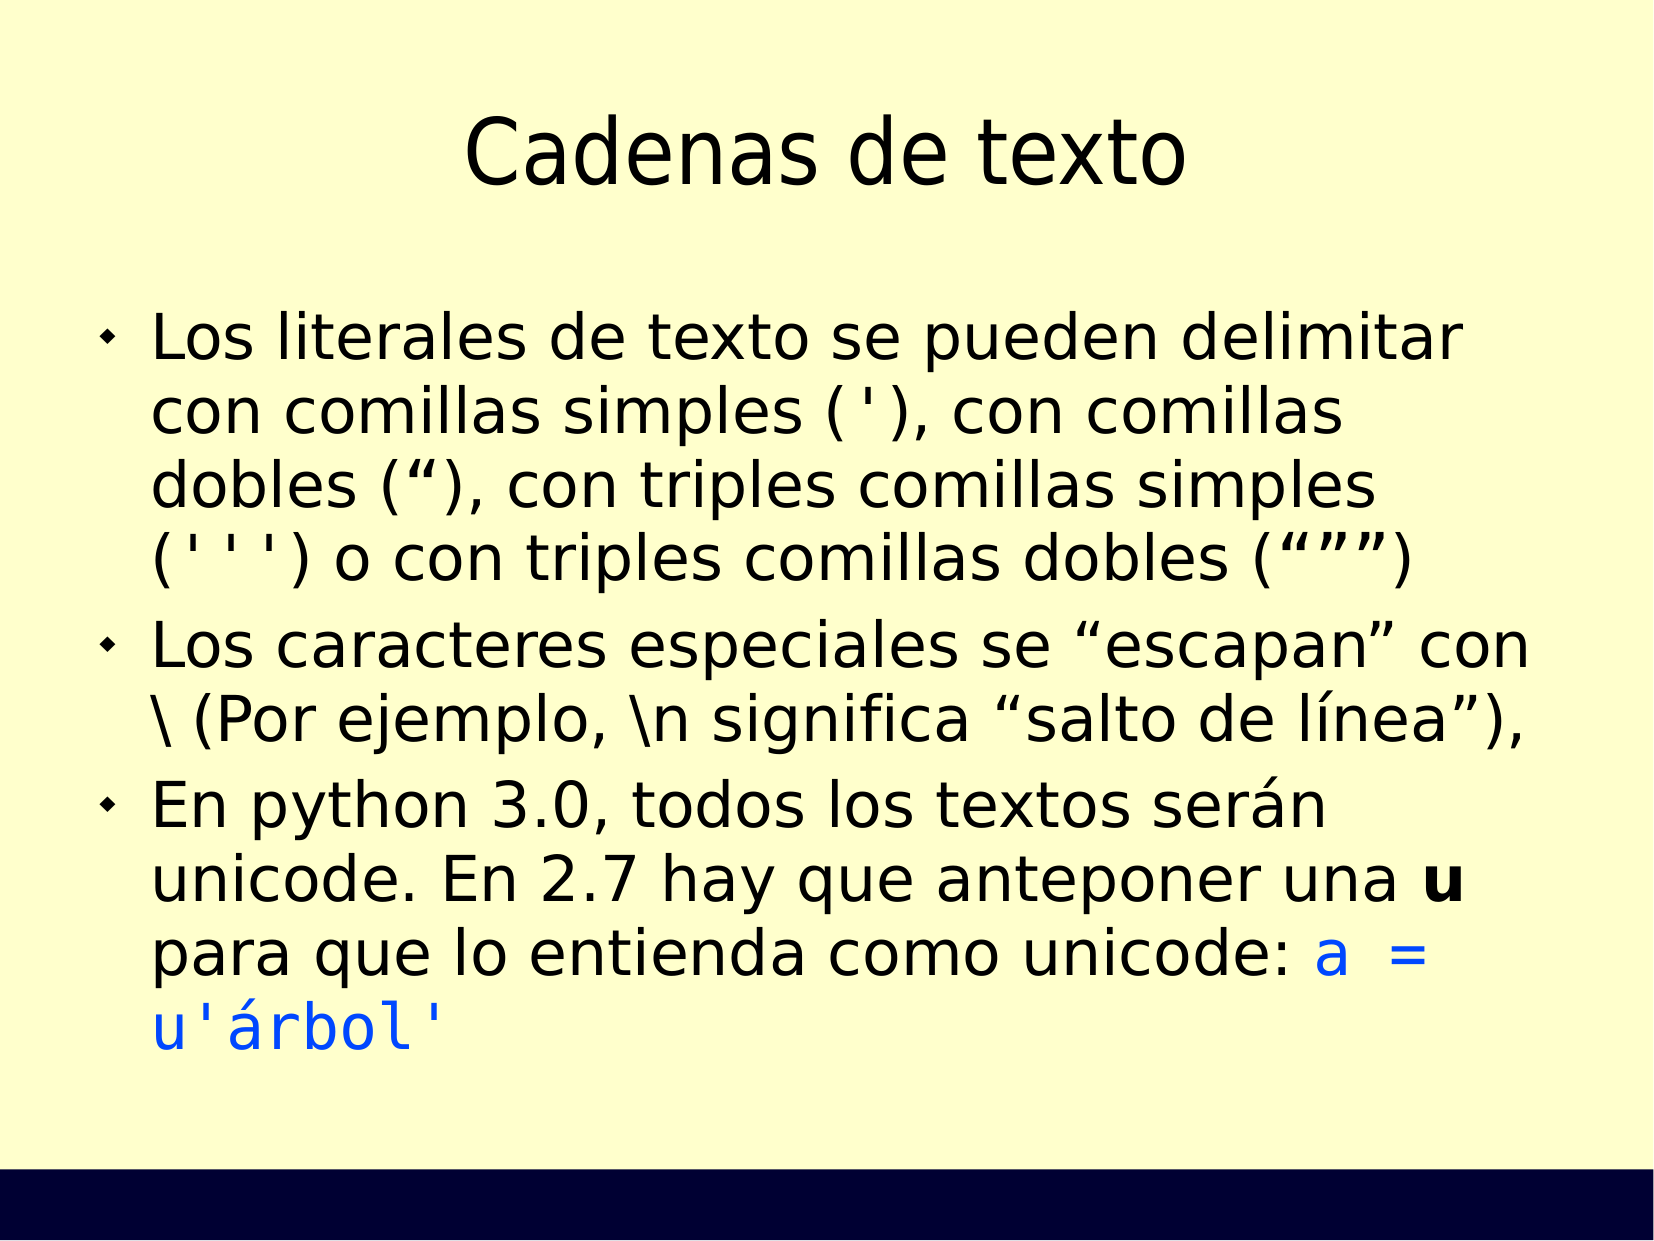

# Cadenas de texto
Los literales de texto se pueden delimitar con comillas simples ('), con comillas dobles (“), con triples comillas simples (''') o con triples comillas dobles (“””)
Los caracteres especiales se “escapan” con \ (Por ejemplo, \n significa “salto de línea”),
En python 3.0, todos los textos serán unicode. En 2.7 hay que anteponer una u para que lo entienda como unicode: a = u'árbol'